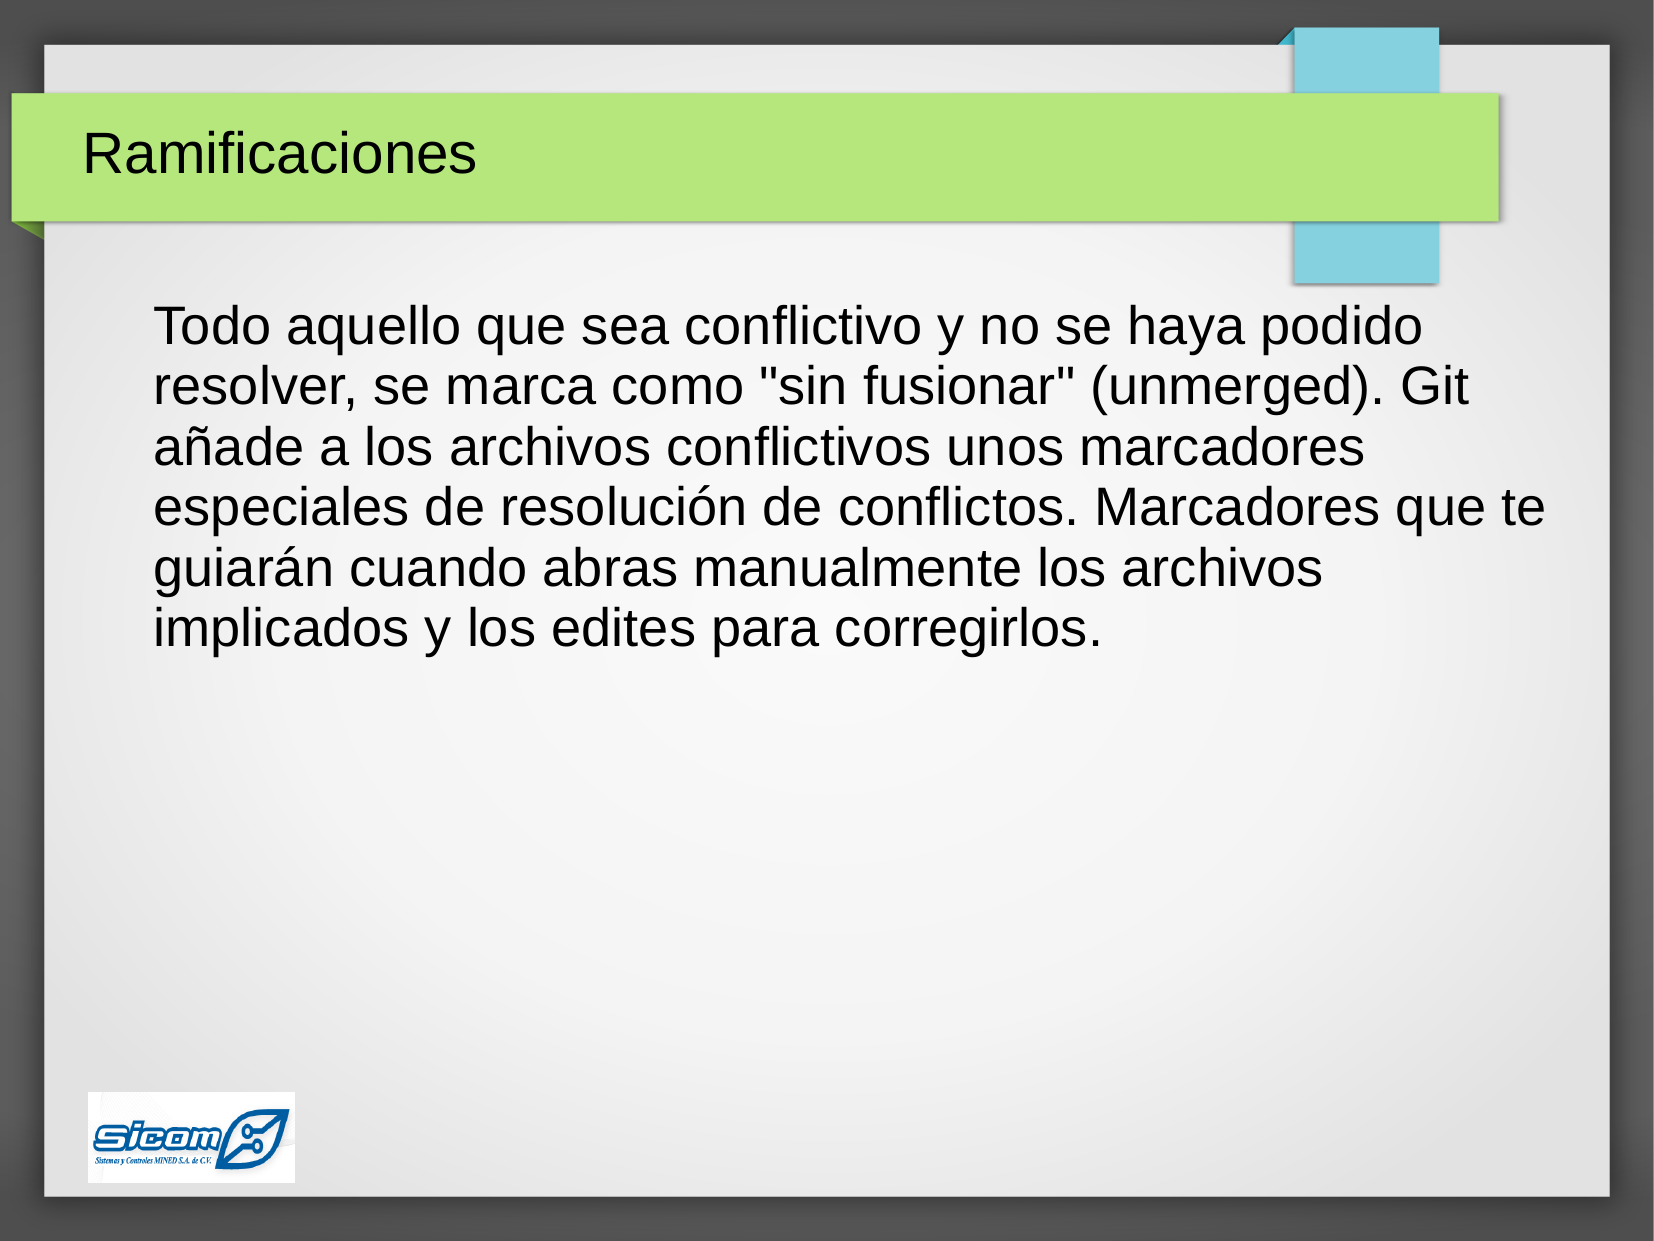

# Ramificaciones
Todo aquello que sea conflictivo y no se haya podido resolver, se marca como "sin fusionar" (unmerged). Git añade a los archivos conflictivos unos marcadores especiales de resolución de conflictos. Marcadores que te guiarán cuando abras manualmente los archivos implicados y los edites para corregirlos.